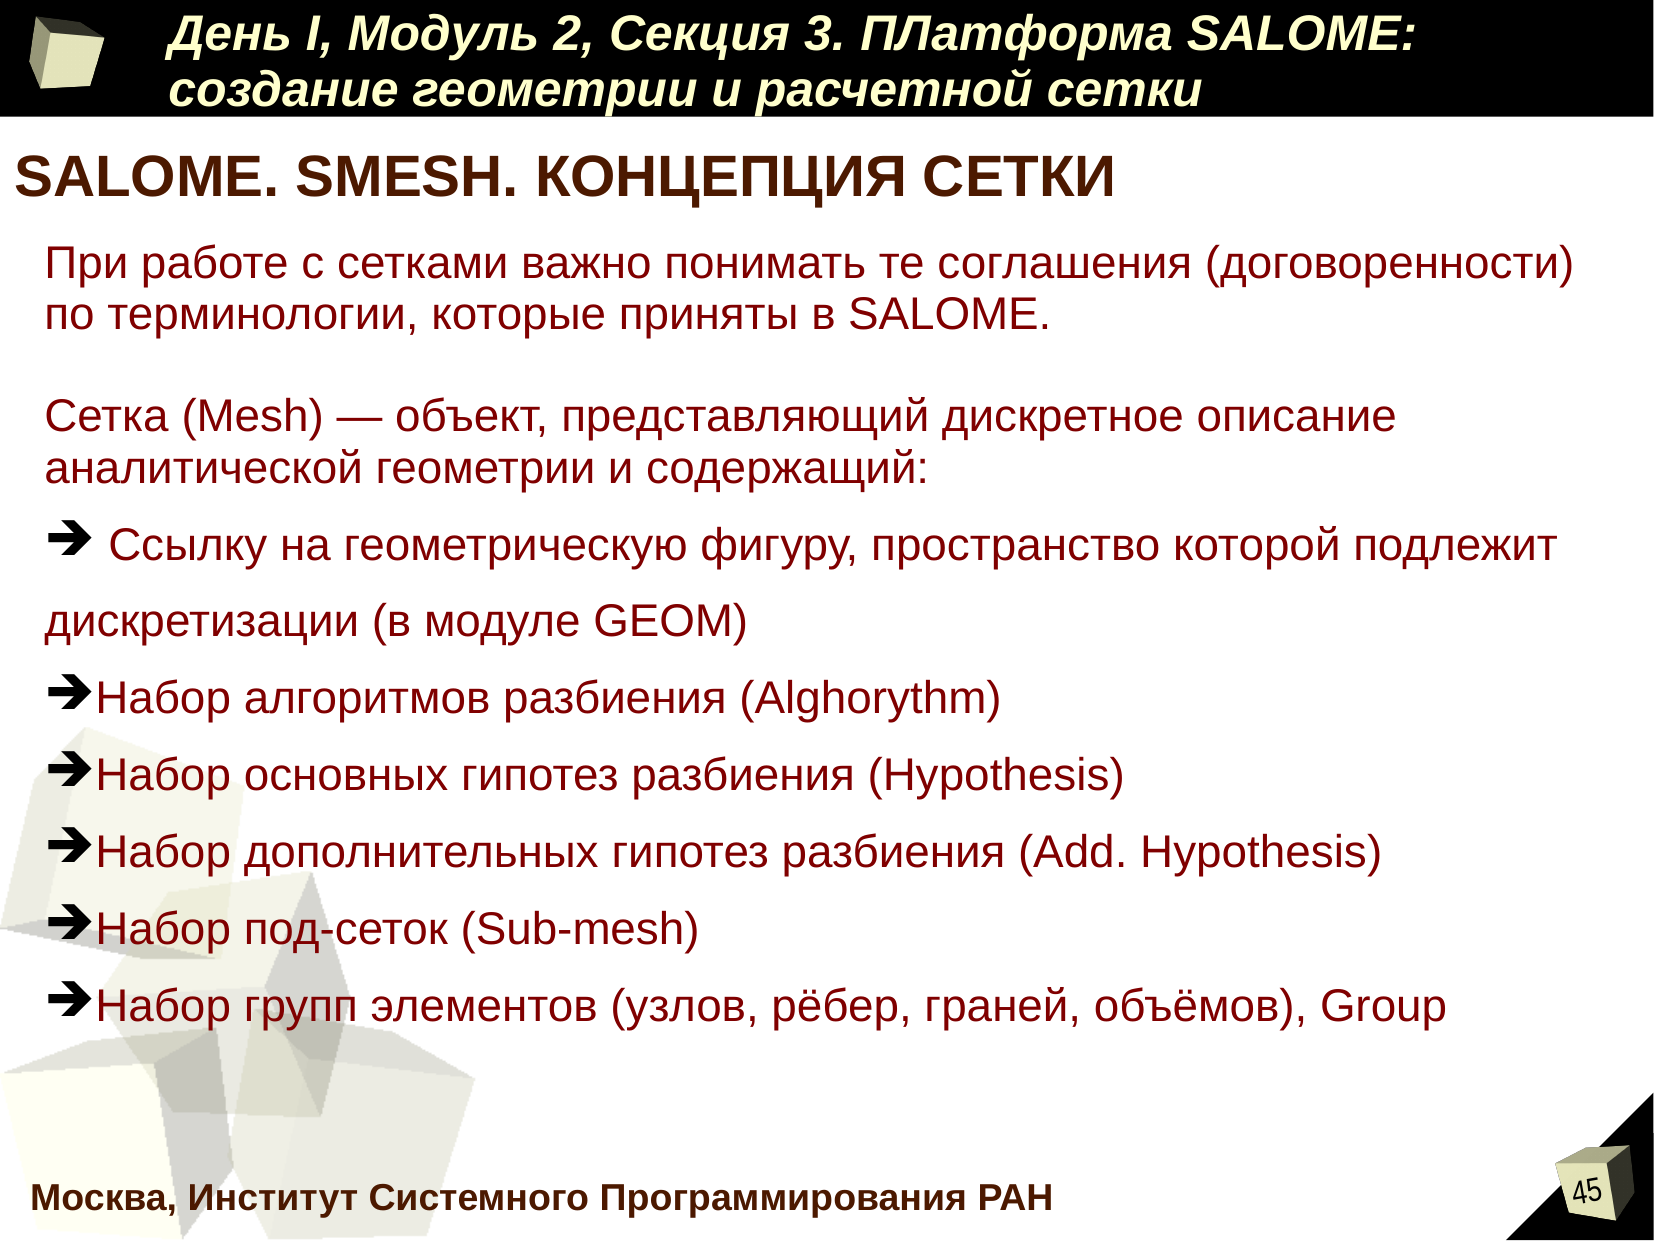

SALOME. SMESH. КОНЦЕПЦИЯ СЕТКИ
При работе с сетками важно понимать те соглашения (договоренности) по терминологии, которые приняты в SALOME.
Сетка (Mesh) — объект, представляющий дискретное описание аналитической геометрии и содержащий:
 Ссылку на геометрическую фигуру, пространство которой подлежит дискретизации (в модуле GEOM)
Набор алгоритмов разбиения (Alghorythm)
Набор основных гипотез разбиения (Hypothesis)
Набор дополнительных гипотез разбиения (Add. Hypothesis)
Набор под-сеток (Sub-mesh)
Набор групп элементов (узлов, рёбер, граней, объёмов), Group